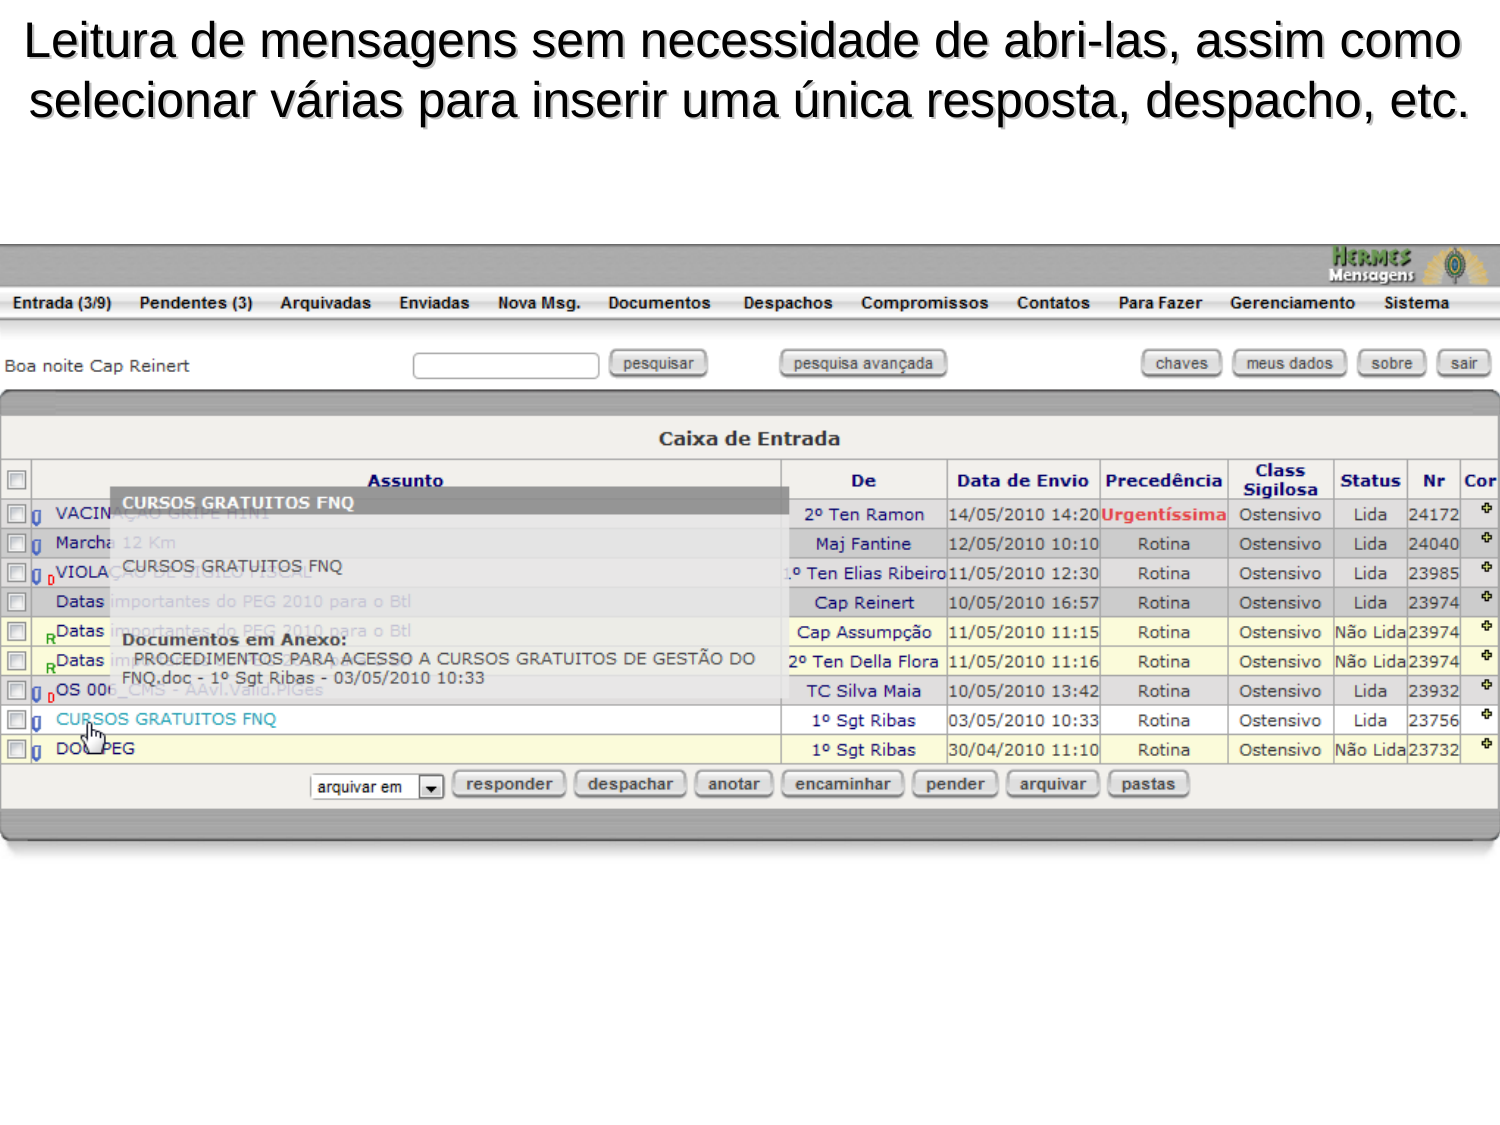

Leitura de mensagens sem necessidade de abri-las, assim como
selecionar várias para inserir uma única resposta, despacho, etc.